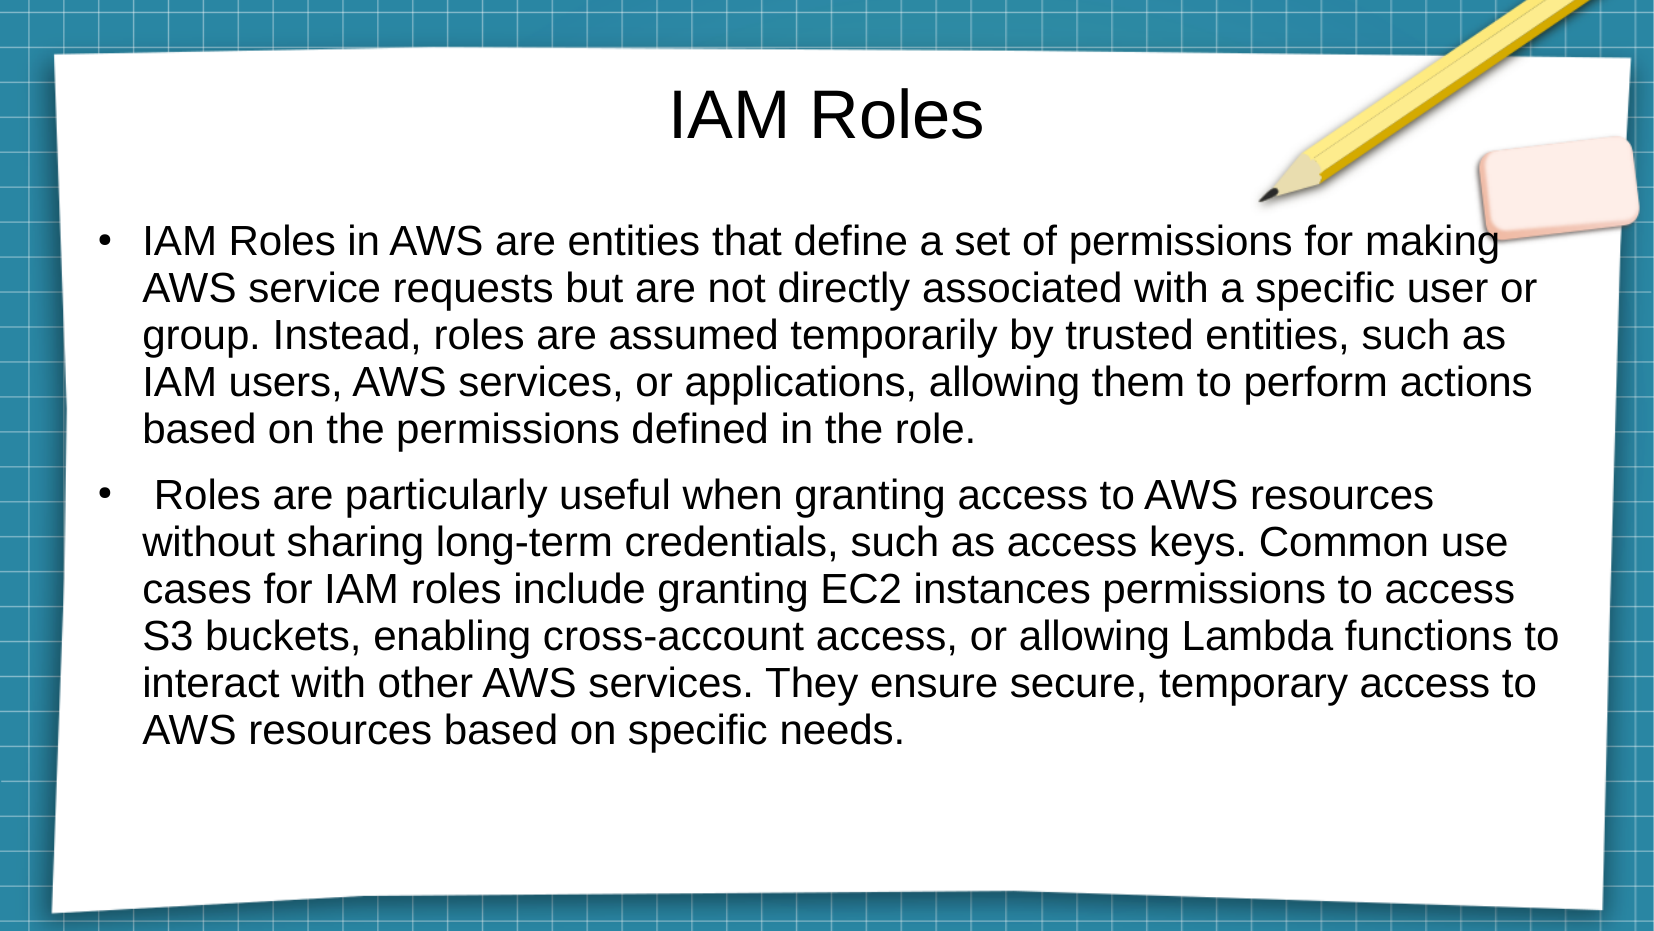

# IAM Roles
IAM Roles in AWS are entities that define a set of permissions for making AWS service requests but are not directly associated with a specific user or group. Instead, roles are assumed temporarily by trusted entities, such as IAM users, AWS services, or applications, allowing them to perform actions based on the permissions defined in the role.
 Roles are particularly useful when granting access to AWS resources without sharing long-term credentials, such as access keys. Common use cases for IAM roles include granting EC2 instances permissions to access S3 buckets, enabling cross-account access, or allowing Lambda functions to interact with other AWS services. They ensure secure, temporary access to AWS resources based on specific needs.